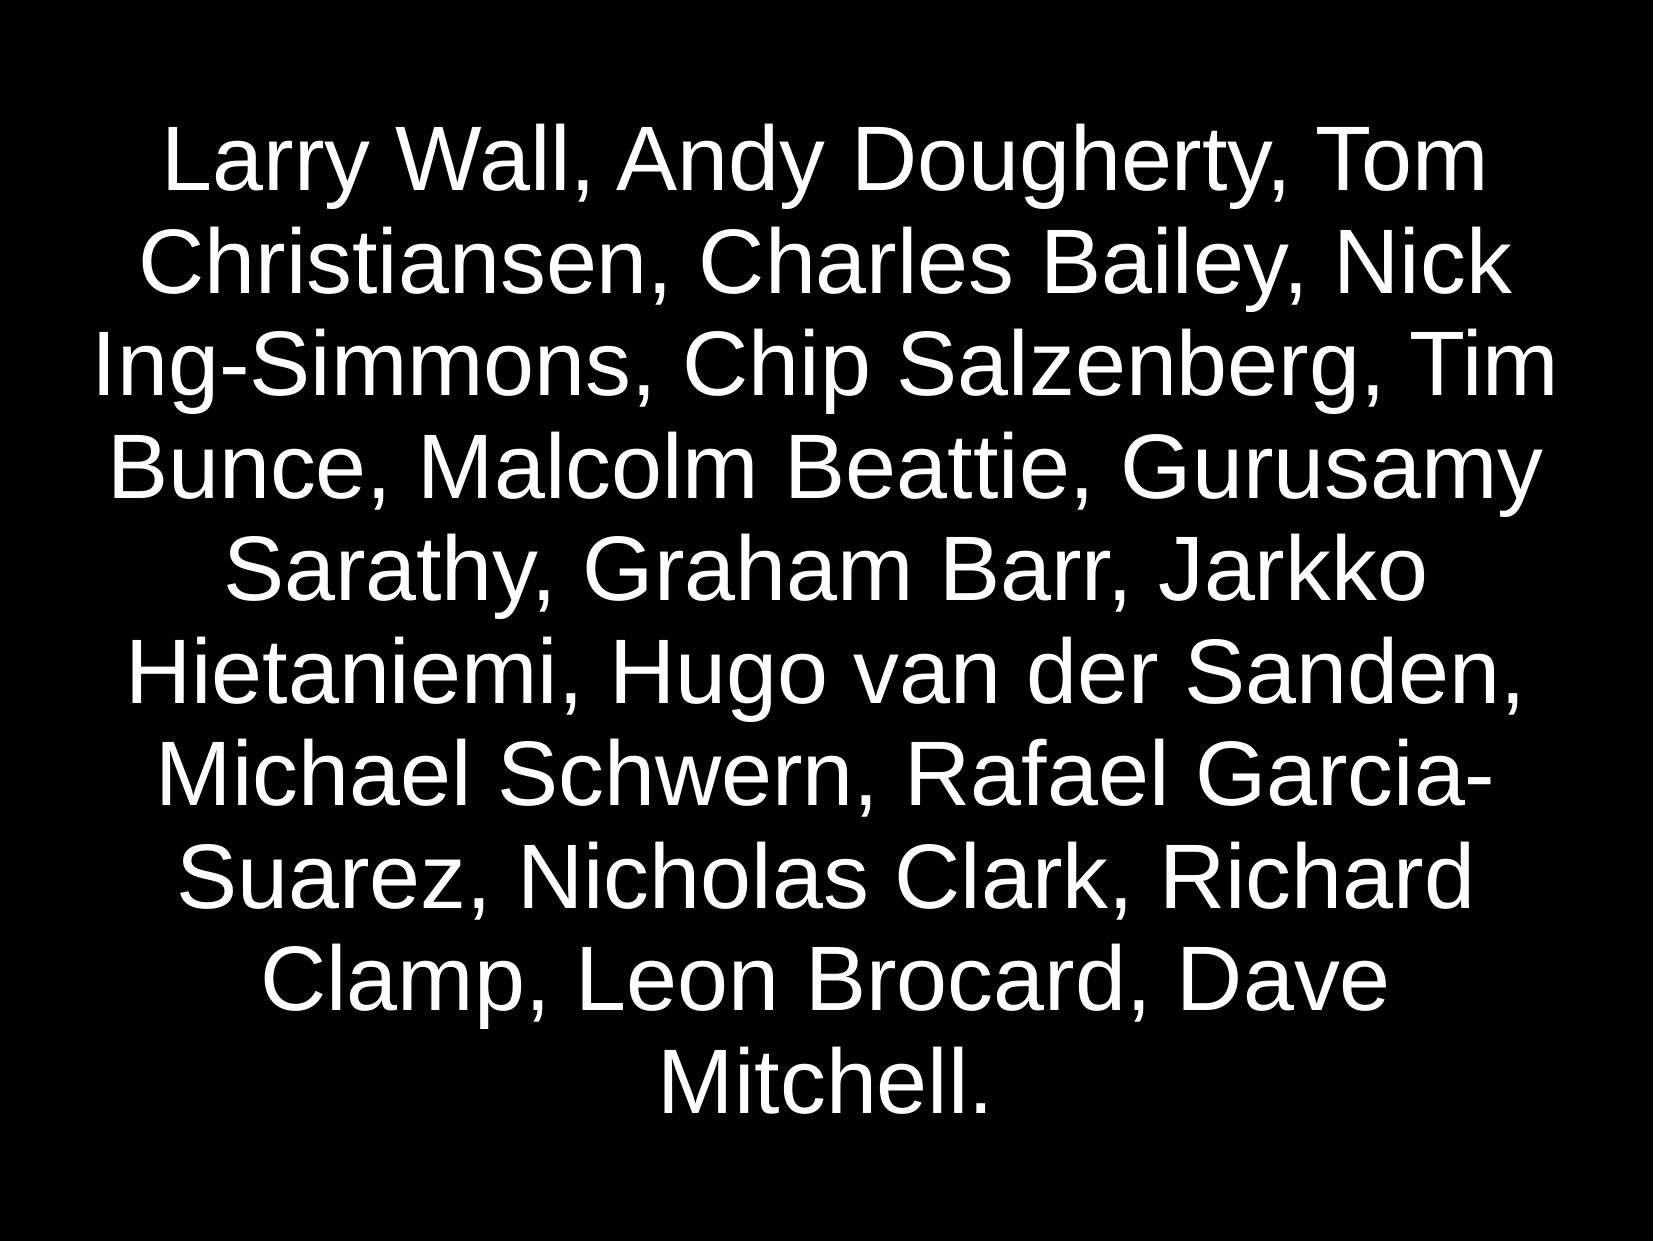

# Larry Wall, Andy Dougherty, Tom Christiansen, Charles Bailey, Nick Ing-Simmons, Chip Salzenberg, Tim Bunce, Malcolm Beattie, Gurusamy Sarathy, Graham Barr, Jarkko Hietaniemi, Hugo van der Sanden, Michael Schwern, Rafael Garcia-Suarez, Nicholas Clark, Richard Clamp, Leon Brocard, Dave Mitchell.